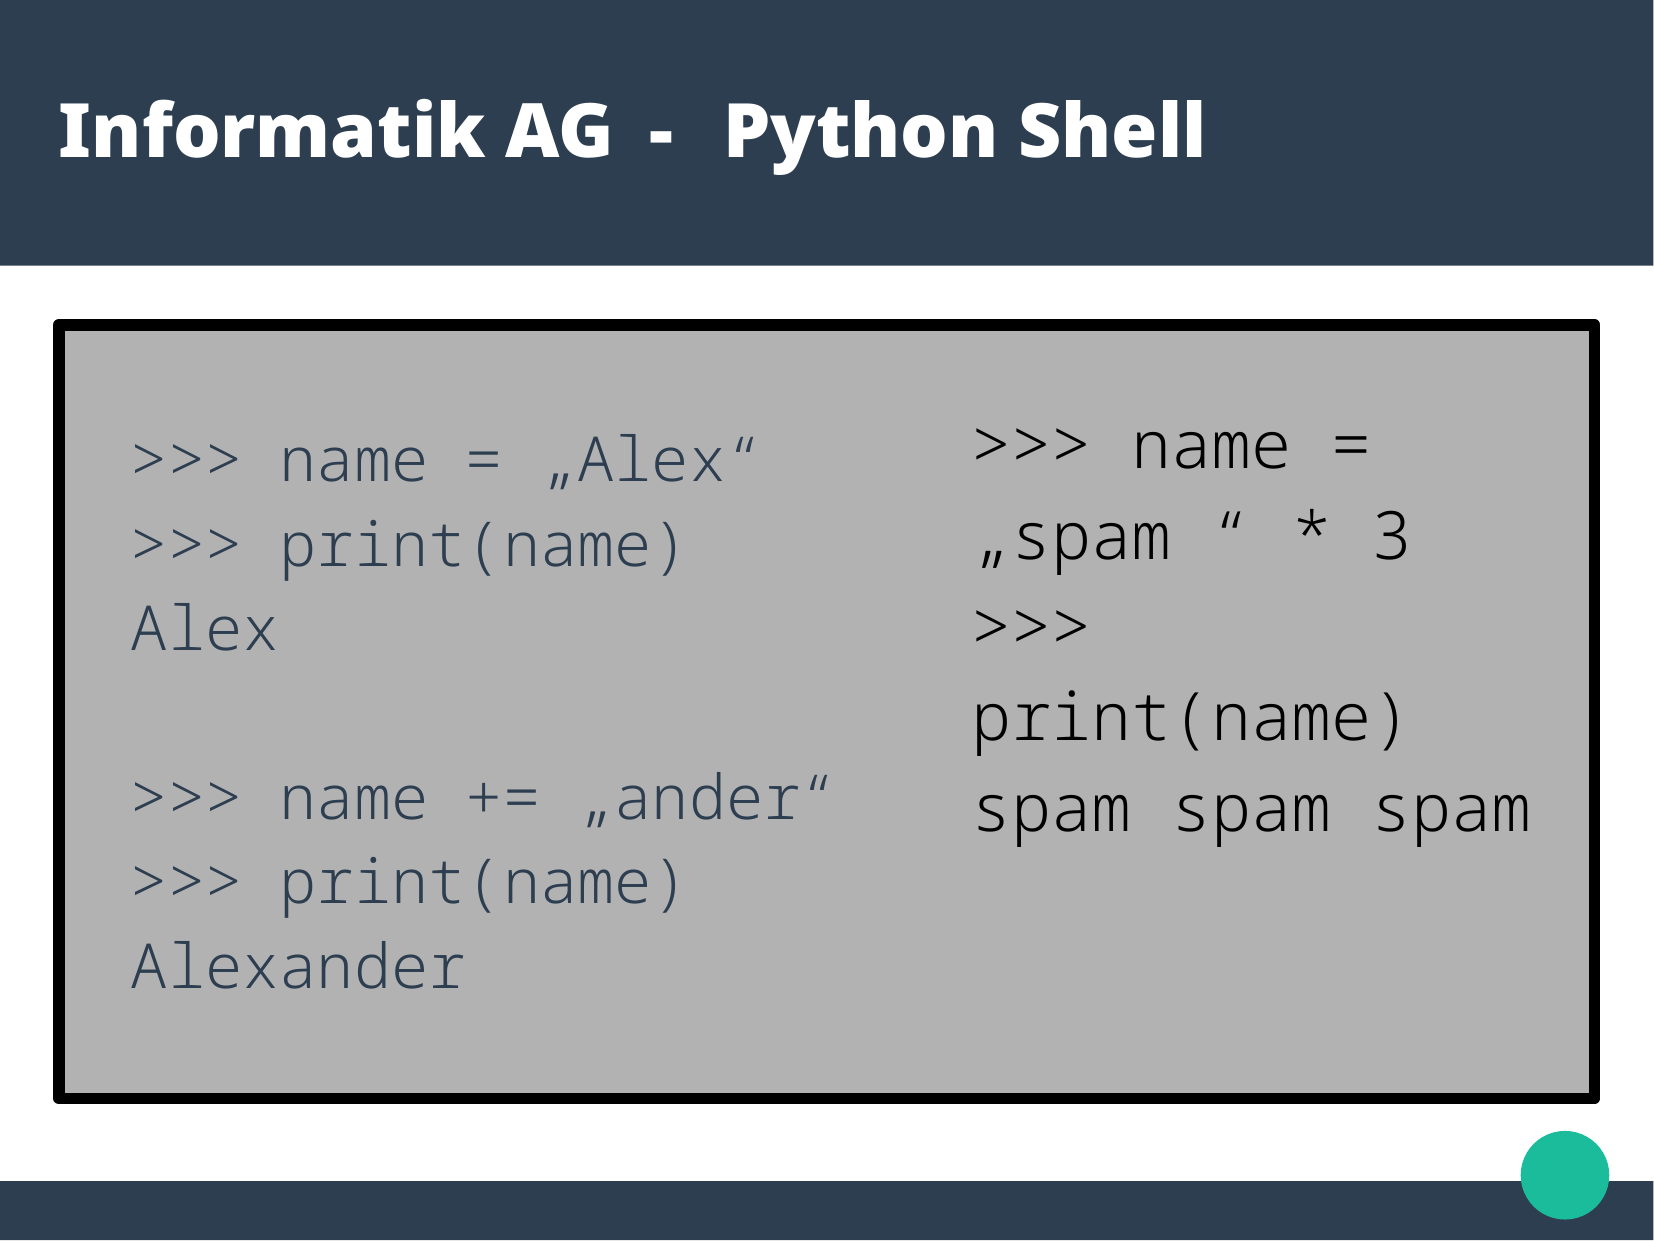

# Informatik AG	-	Python Shell
>>> name = „Alex“
>>> print(name)
Alex
>>> name += „ander“
>>> print(name)
Alexander
>>> name = „spam “ * 3
>>> print(name)
spam spam spam